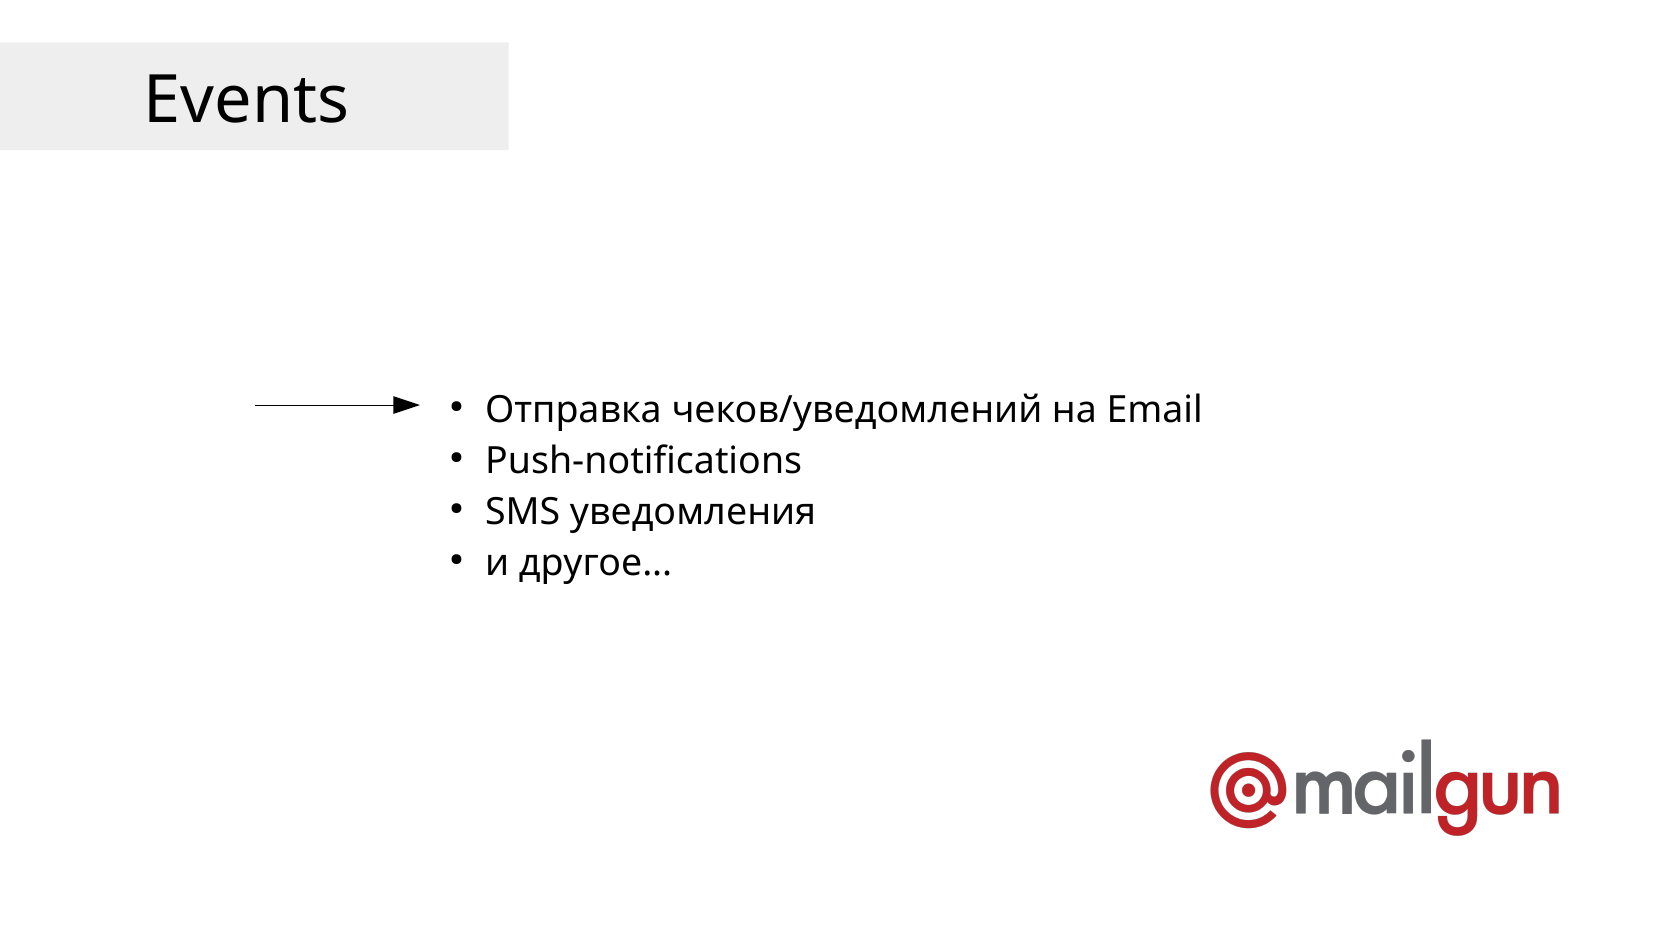

# Events
Отправка чеков/уведомлений на Email
Push-notifications
SMS уведомления
и другое...